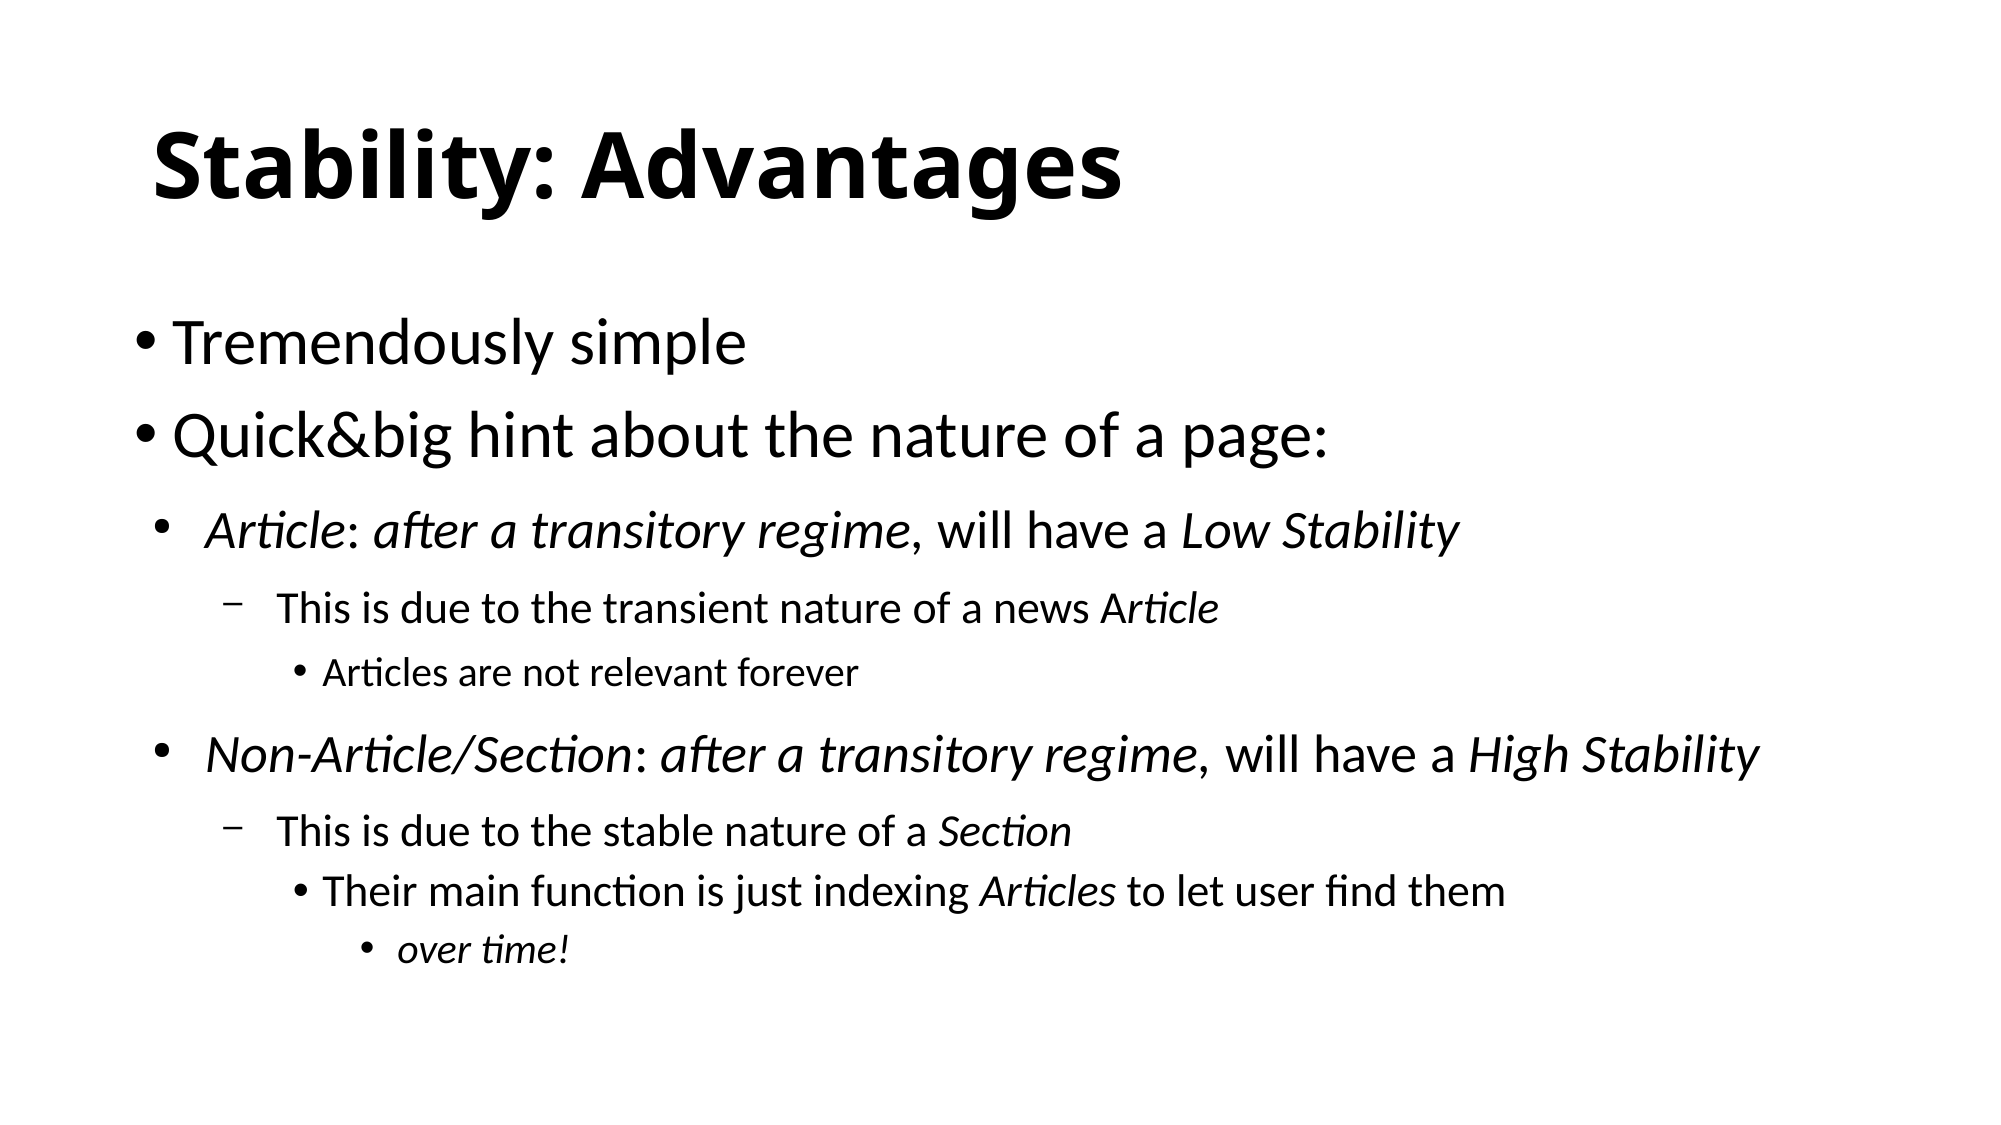

# Stability: Advantages
Tremendously simple
Quick&big hint about the nature of a page:
Article: after a transitory regime, will have a Low Stability
This is due to the transient nature of a news Article
Articles are not relevant forever
Non-Article/Section: after a transitory regime, will have a High Stability
This is due to the stable nature of a Section
Their main function is just indexing Articles to let user find them
over time!